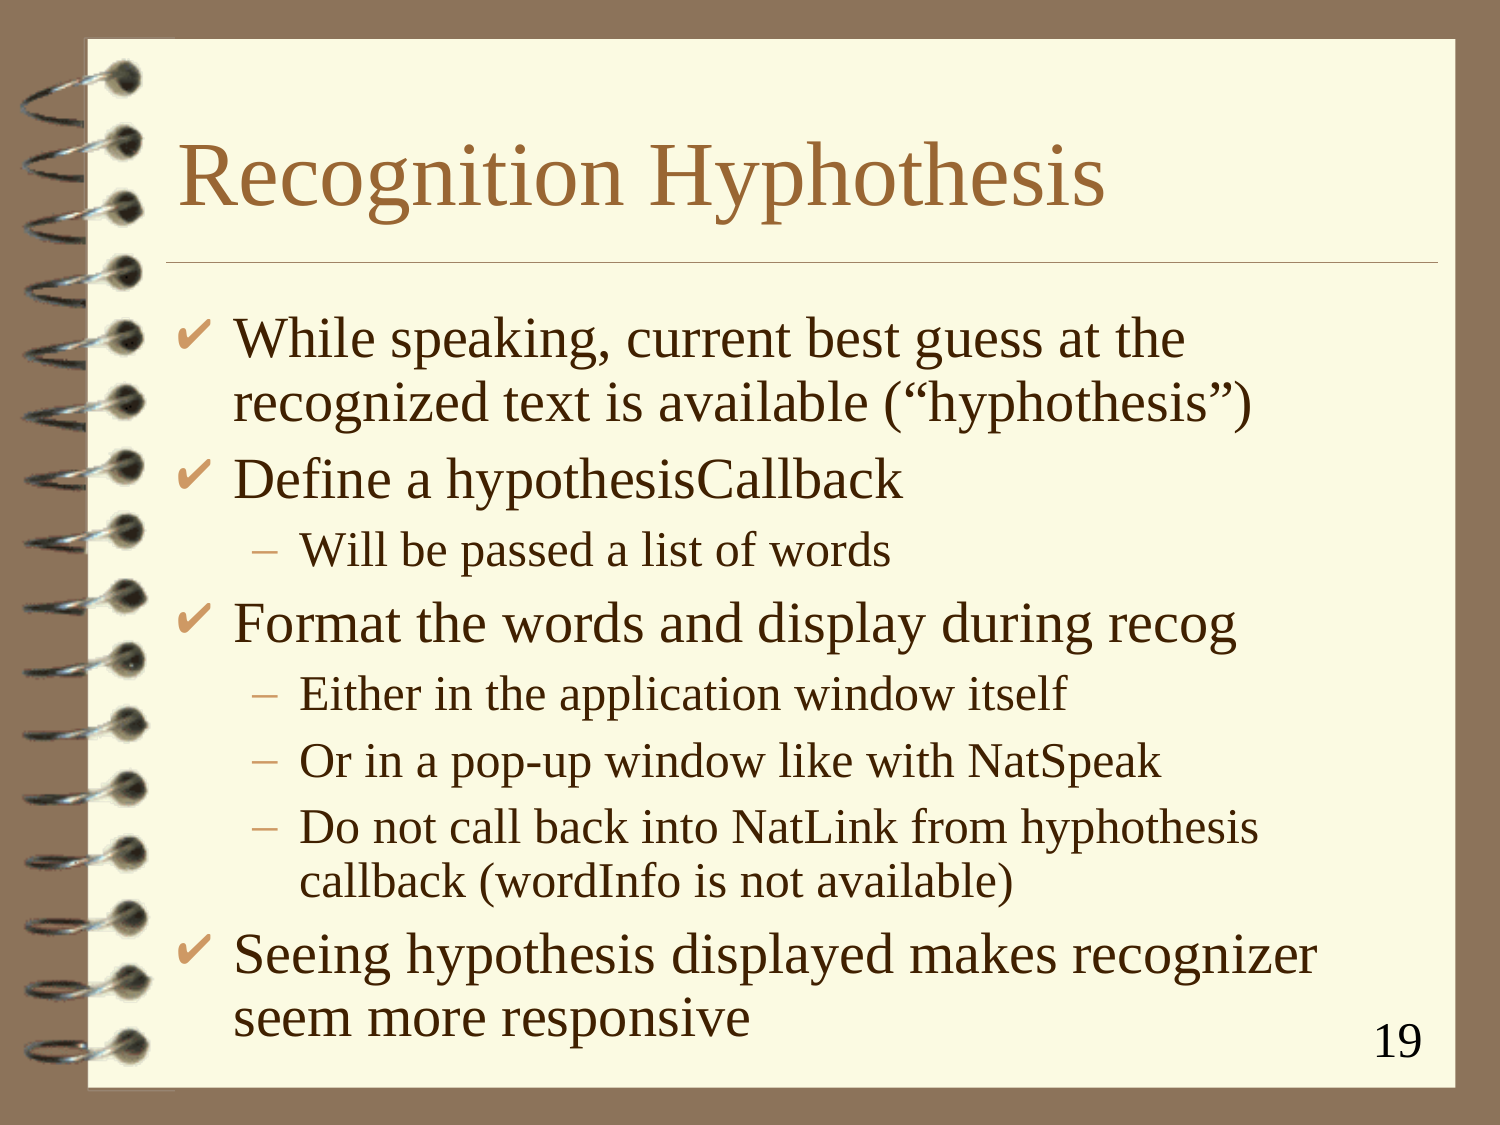

# Recognition Hyphothesis
While speaking, current best guess at the recognized text is available (“hyphothesis”)
Define a hypothesisCallback
Will be passed a list of words
Format the words and display during recog
Either in the application window itself
Or in a pop-up window like with NatSpeak
Do not call back into NatLink from hyphothesis callback (wordInfo is not available)
Seeing hypothesis displayed makes recognizer seem more responsive
19